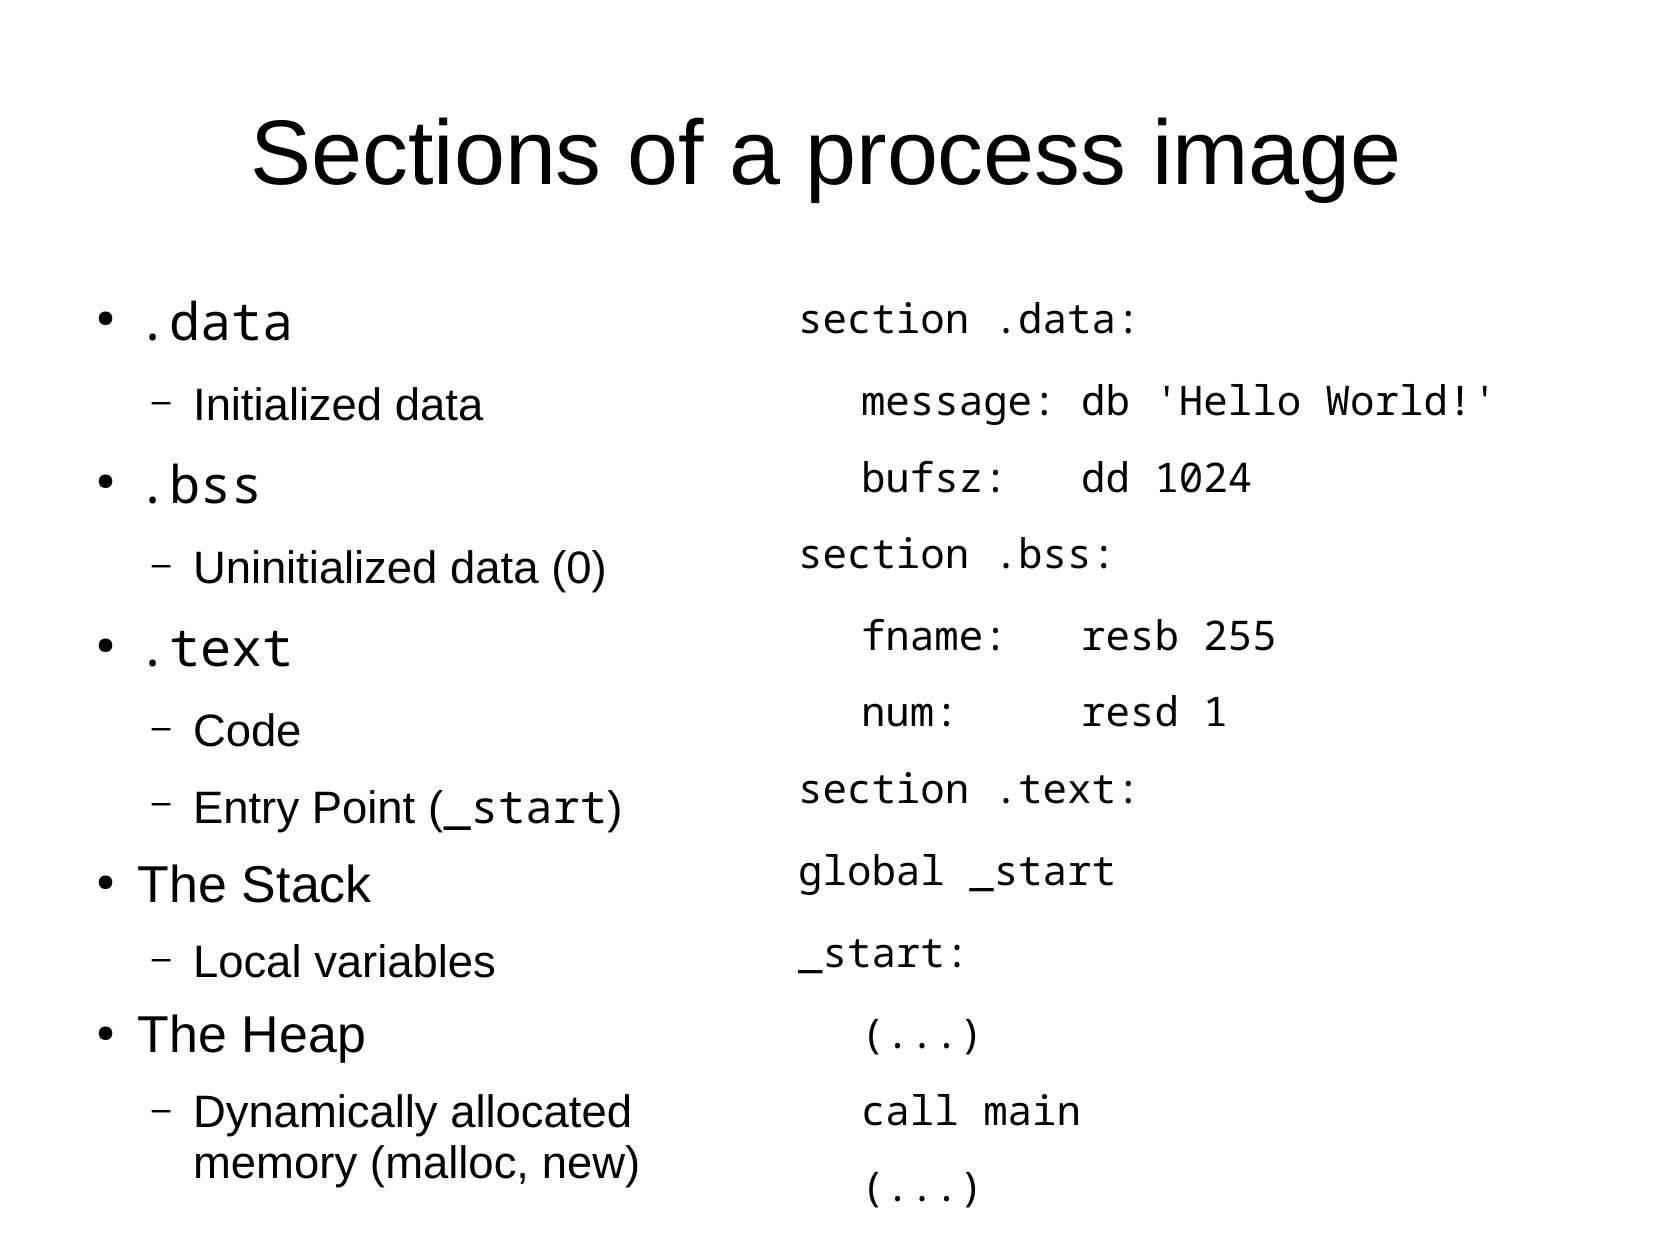

# Sections of a process image
.data
Initialized data
.bss
Uninitialized data (0)
.text
Code
Entry Point (_start)
The Stack
Local variables
The Heap
Dynamically allocated memory (malloc, new)
section .data:
message: db 'Hello World!'
bufsz: dd 1024
section .bss:
fname: resb 255
num: resd 1
section .text:
global _start
_start:
(...)
call main
(...)